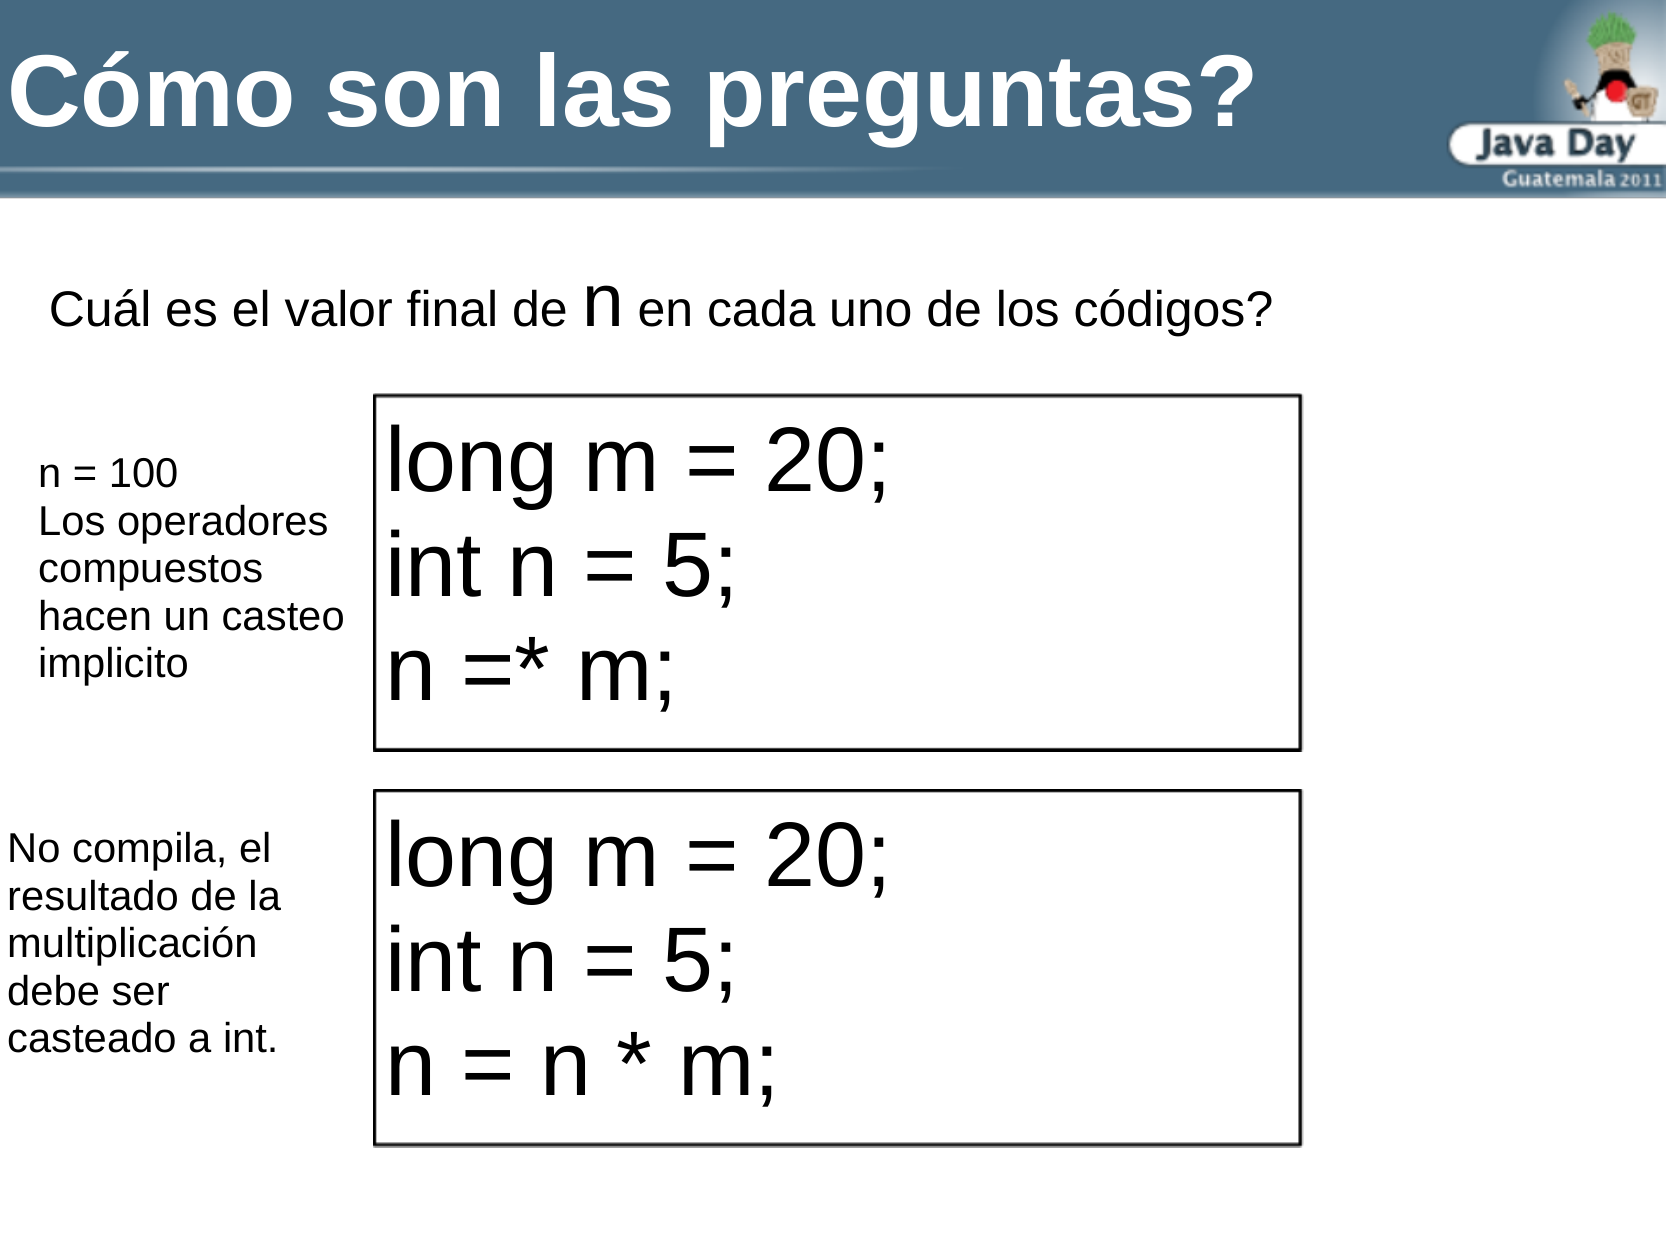

Cómo son las preguntas?
Cuál es el valor final de n en cada uno de los códigos?
long m = 20;
int n = 5;
n =* m;
n = 100
Los operadores compuestos hacen un casteo implicito
long m = 20;
int n = 5;
n = n * m;
No compila, el resultado de la multiplicación debe ser casteado a int.